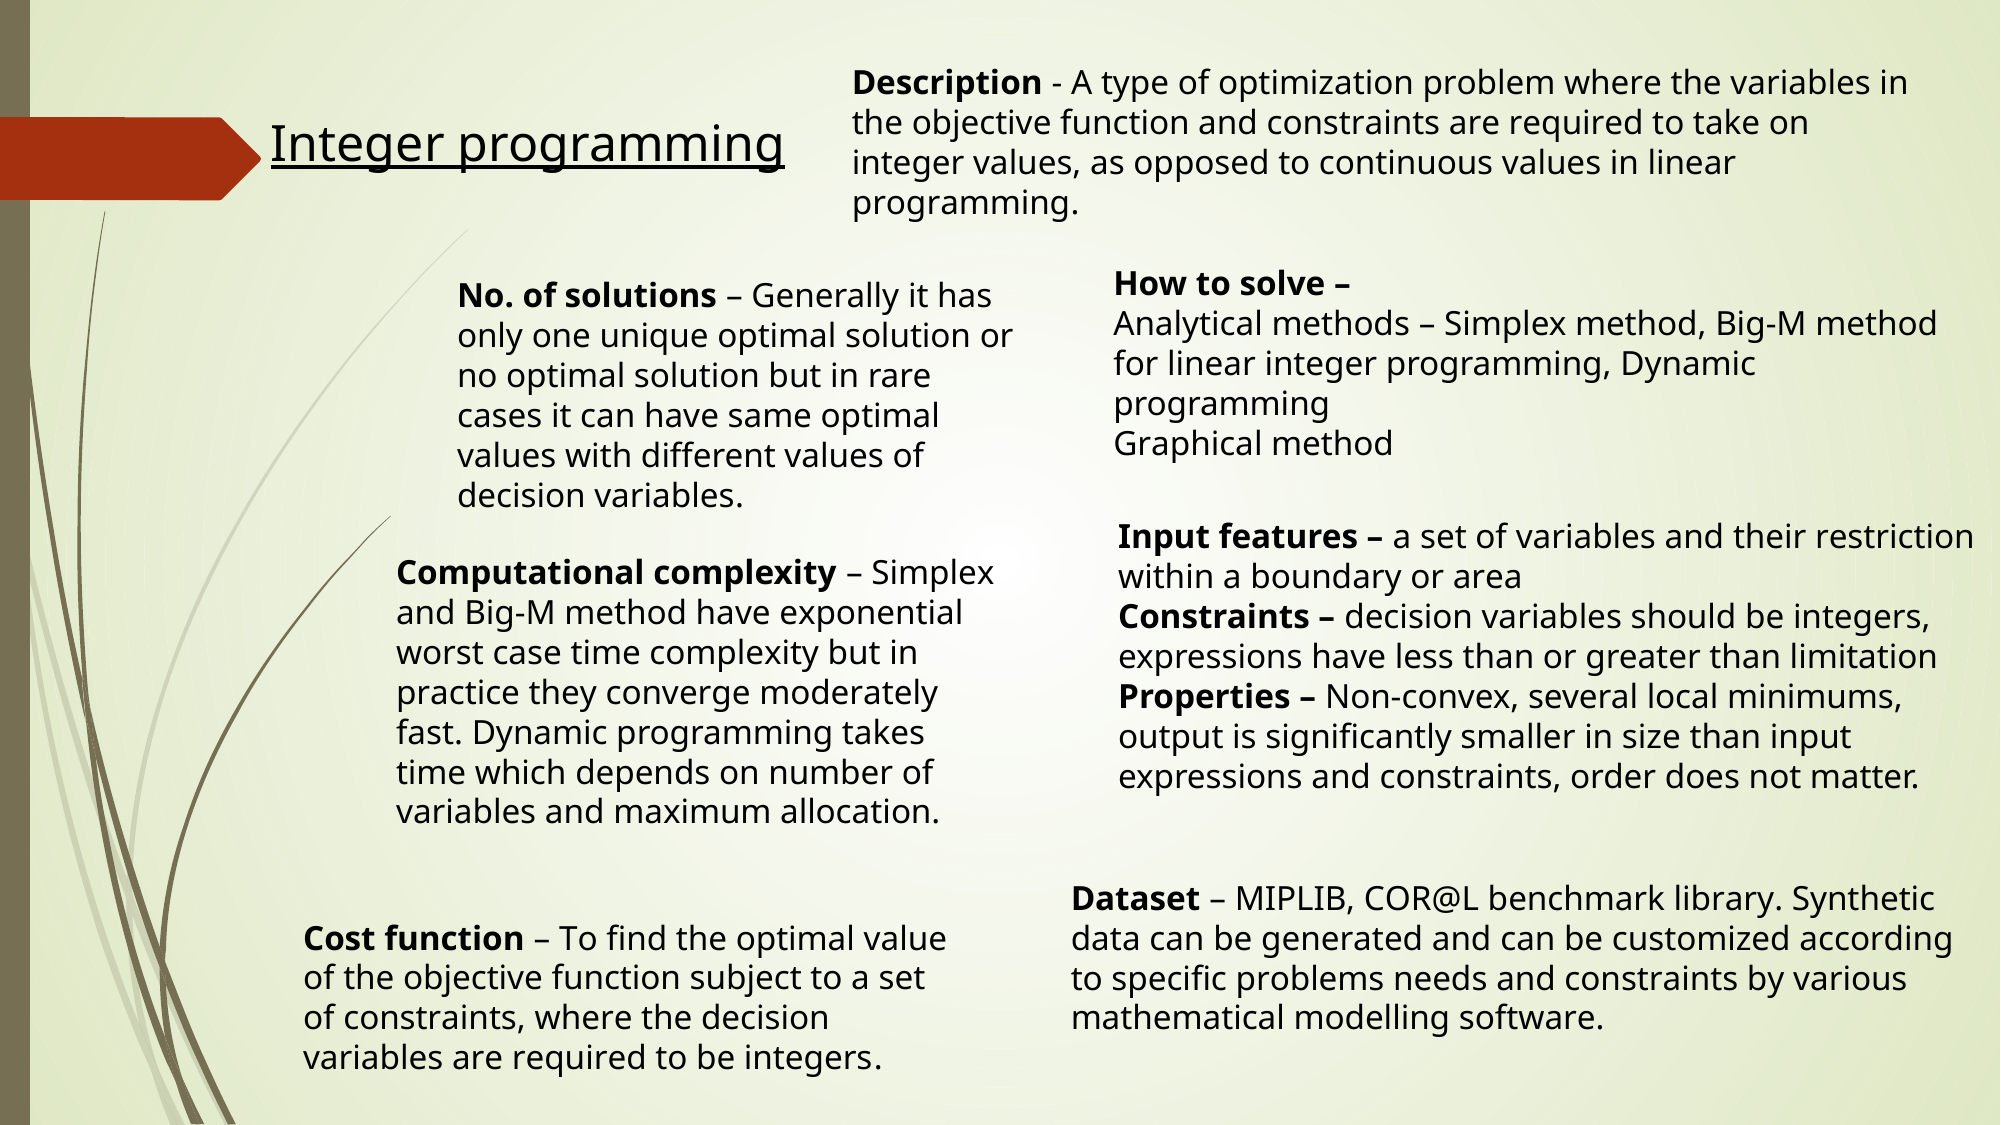

Description - A type of optimization problem where the variables in the objective function and constraints are required to take on integer values, as opposed to continuous values in linear programming.
Integer programming
How to solve –
Analytical methods – Simplex method, Big-M method for linear integer programming, Dynamic programming
Graphical method
No. of solutions – Generally it has only one unique optimal solution or no optimal solution but in rare cases it can have same optimal values with different values of decision variables.
Input features – a set of variables and their restriction within a boundary or area
Constraints – decision variables should be integers, expressions have less than or greater than limitation
Properties – Non-convex, several local minimums, output is significantly smaller in size than input expressions and constraints, order does not matter.
Computational complexity – Simplex and Big-M method have exponential worst case time complexity but in practice they converge moderately fast. Dynamic programming takes time which depends on number of variables and maximum allocation.
Dataset – MIPLIB, COR@L benchmark library. Synthetic data can be generated and can be customized according to specific problems needs and constraints by various mathematical modelling software.
Cost function – To find the optimal value of the objective function subject to a set of constraints, where the decision variables are required to be integers.